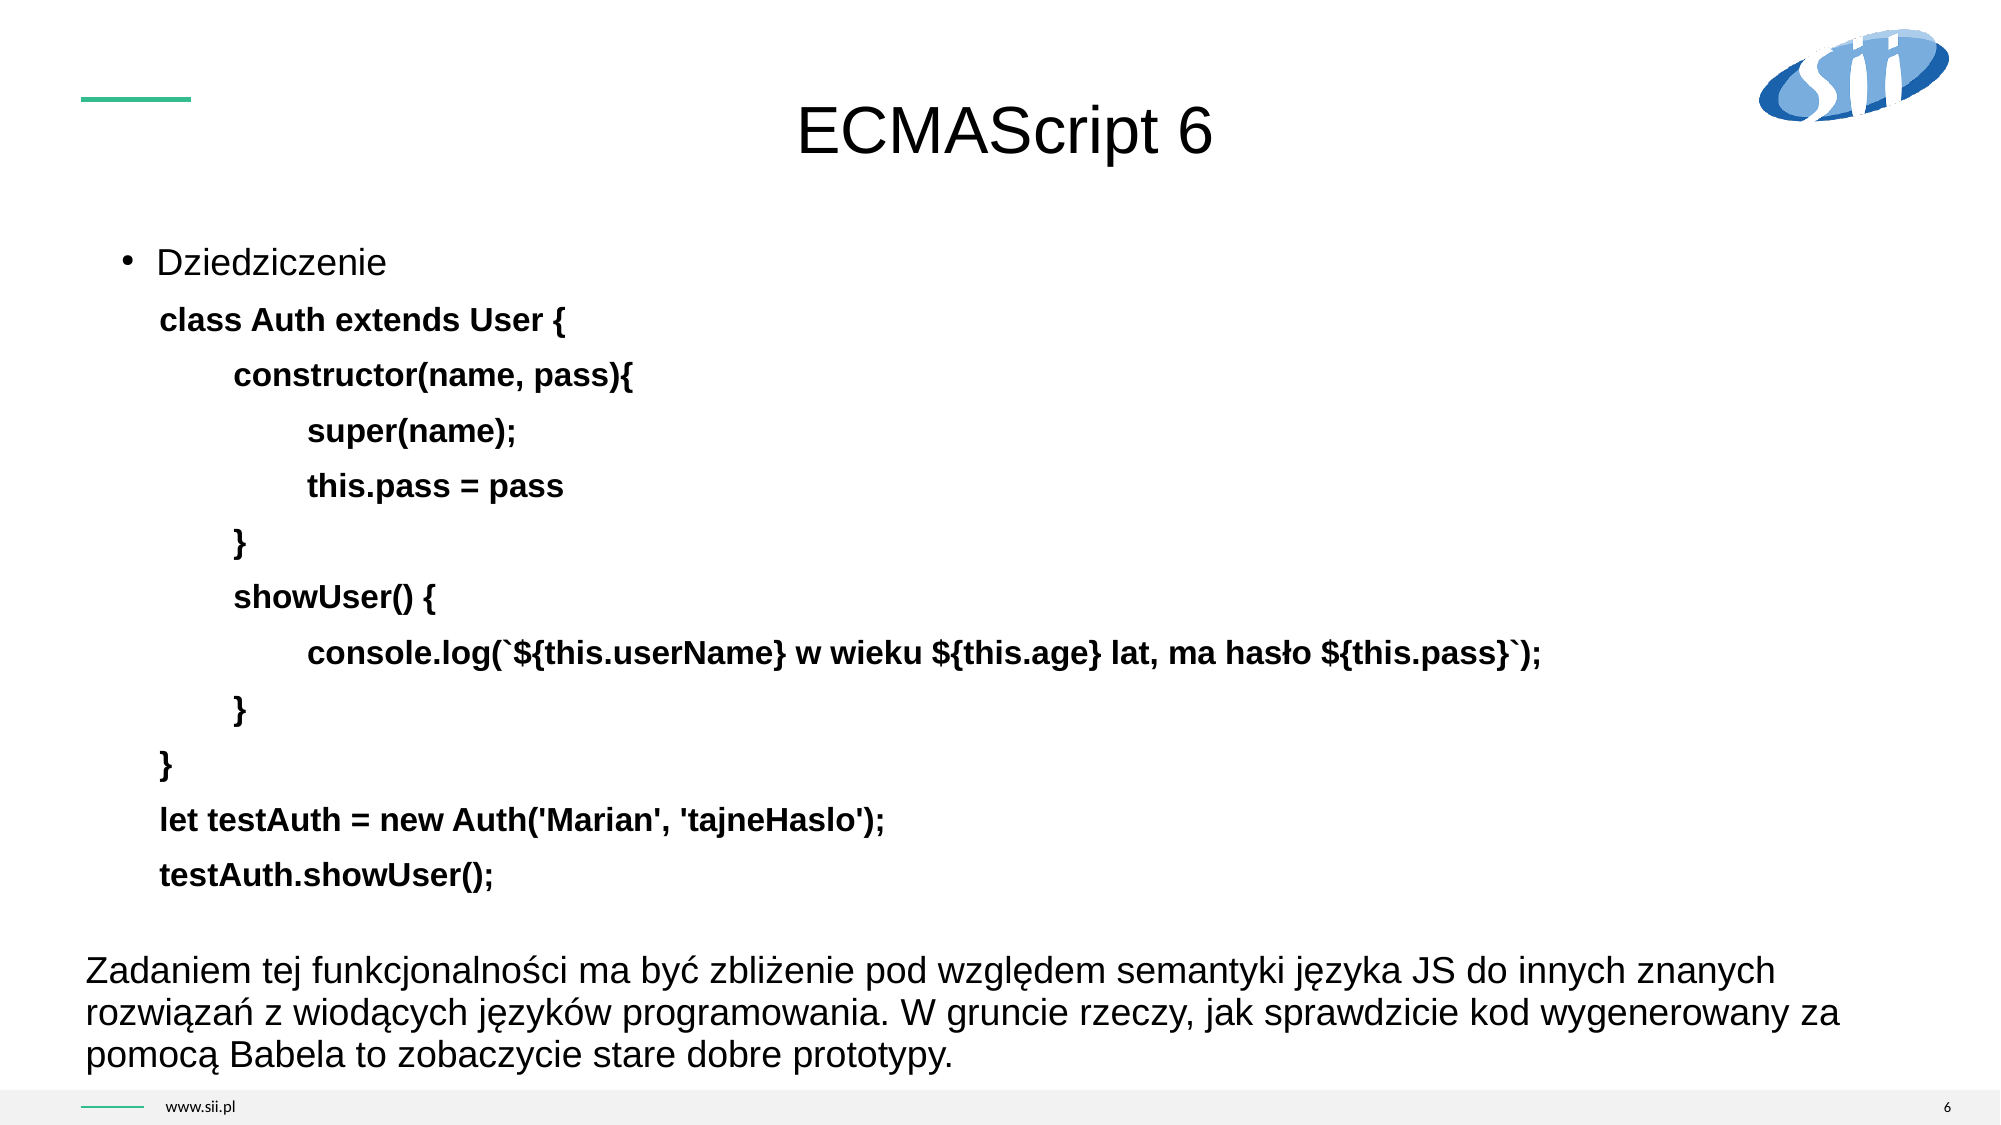

#
ECMAScript 6
Dziedziczenie
	class Auth extends User {
 	constructor(name, pass){
 		super(name);
 		this.pass = pass
 	}
 	showUser() {
 		console.log(`${this.userName} w wieku ${this.age} lat, ma hasło ${this.pass}`);
 	}
 	}
 	let testAuth = new Auth('Marian', 'tajneHaslo');
 	testAuth.showUser();
Zadaniem tej funkcjonalności ma być zbliżenie pod względem semantyki języka JS do innych znanych rozwiązań z wiodących języków programowania. W gruncie rzeczy, jak sprawdzicie kod wygenerowany za pomocą Babela to zobaczycie stare dobre prototypy.